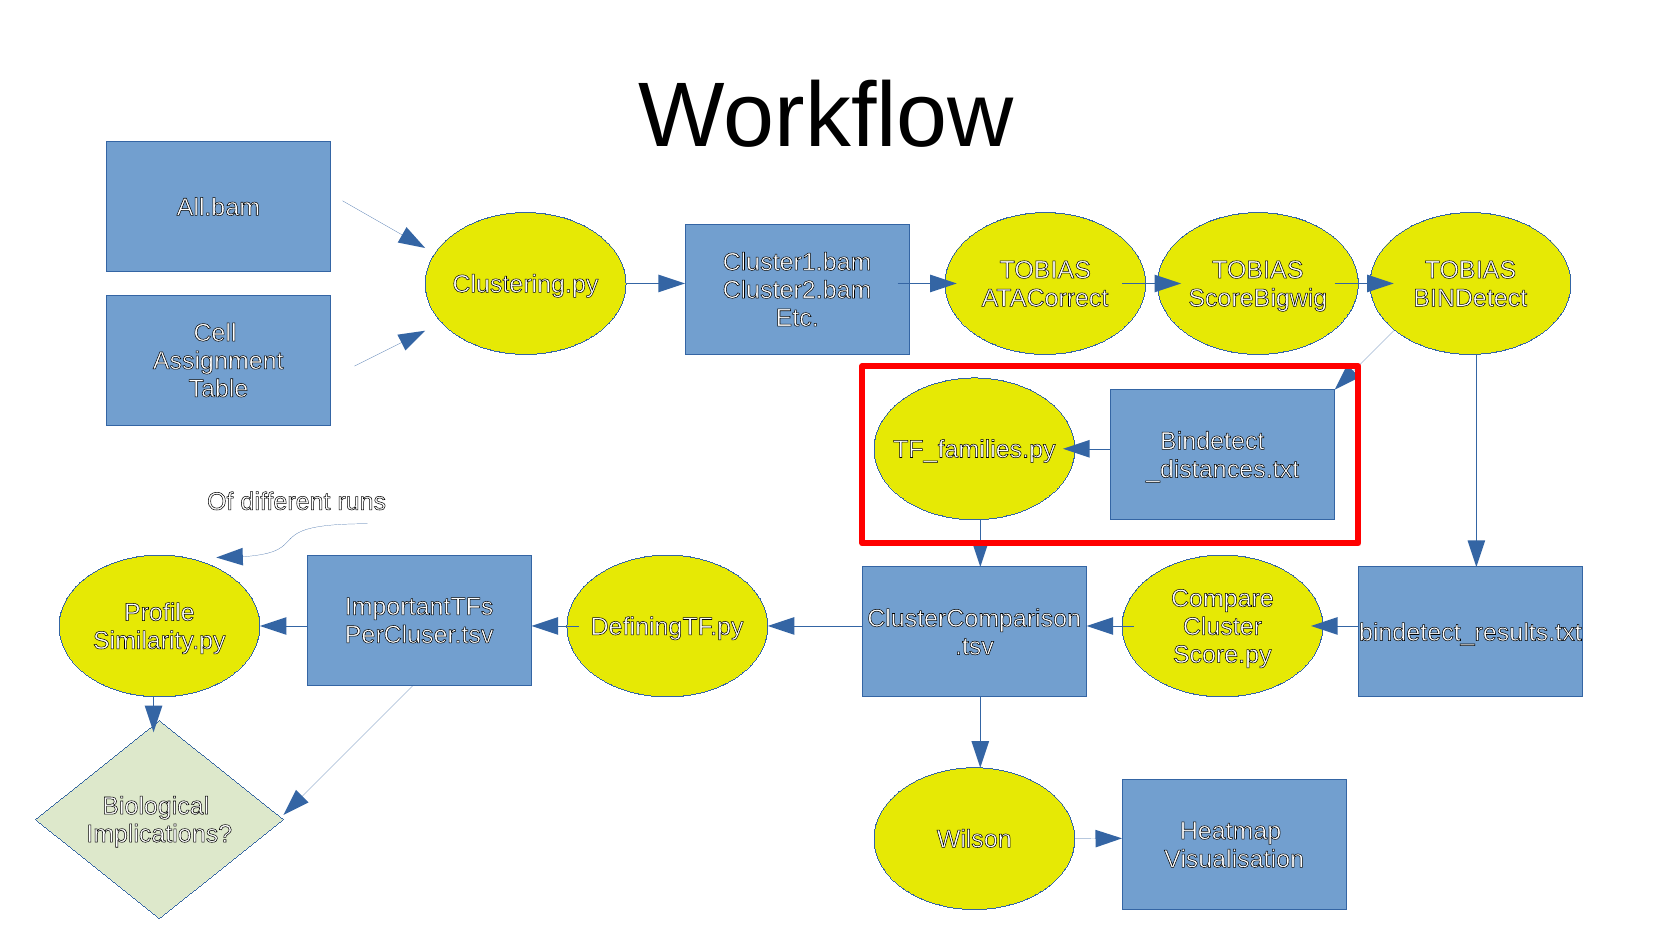

# Workflow
All.bam
Clustering.py
TOBIAS
ATACorrect
TOBIAS
ScoreBigwig
TOBIAS
BINDetect
Cluster1.bam
Cluster2.bam
Etc.
Cell
Assignment
Table
TF_families.py
 Bindetect
 _distances.txt
Of different runs
Profile
Similarity.py
ImportantTFs
PerCluser.tsv
DefiningTF.py
Compare
Cluster
Score.py
ClusterComparison
.tsv
bindetect_results.txt
Biological
Implications?
Wilson
Heatmap
Visualisation